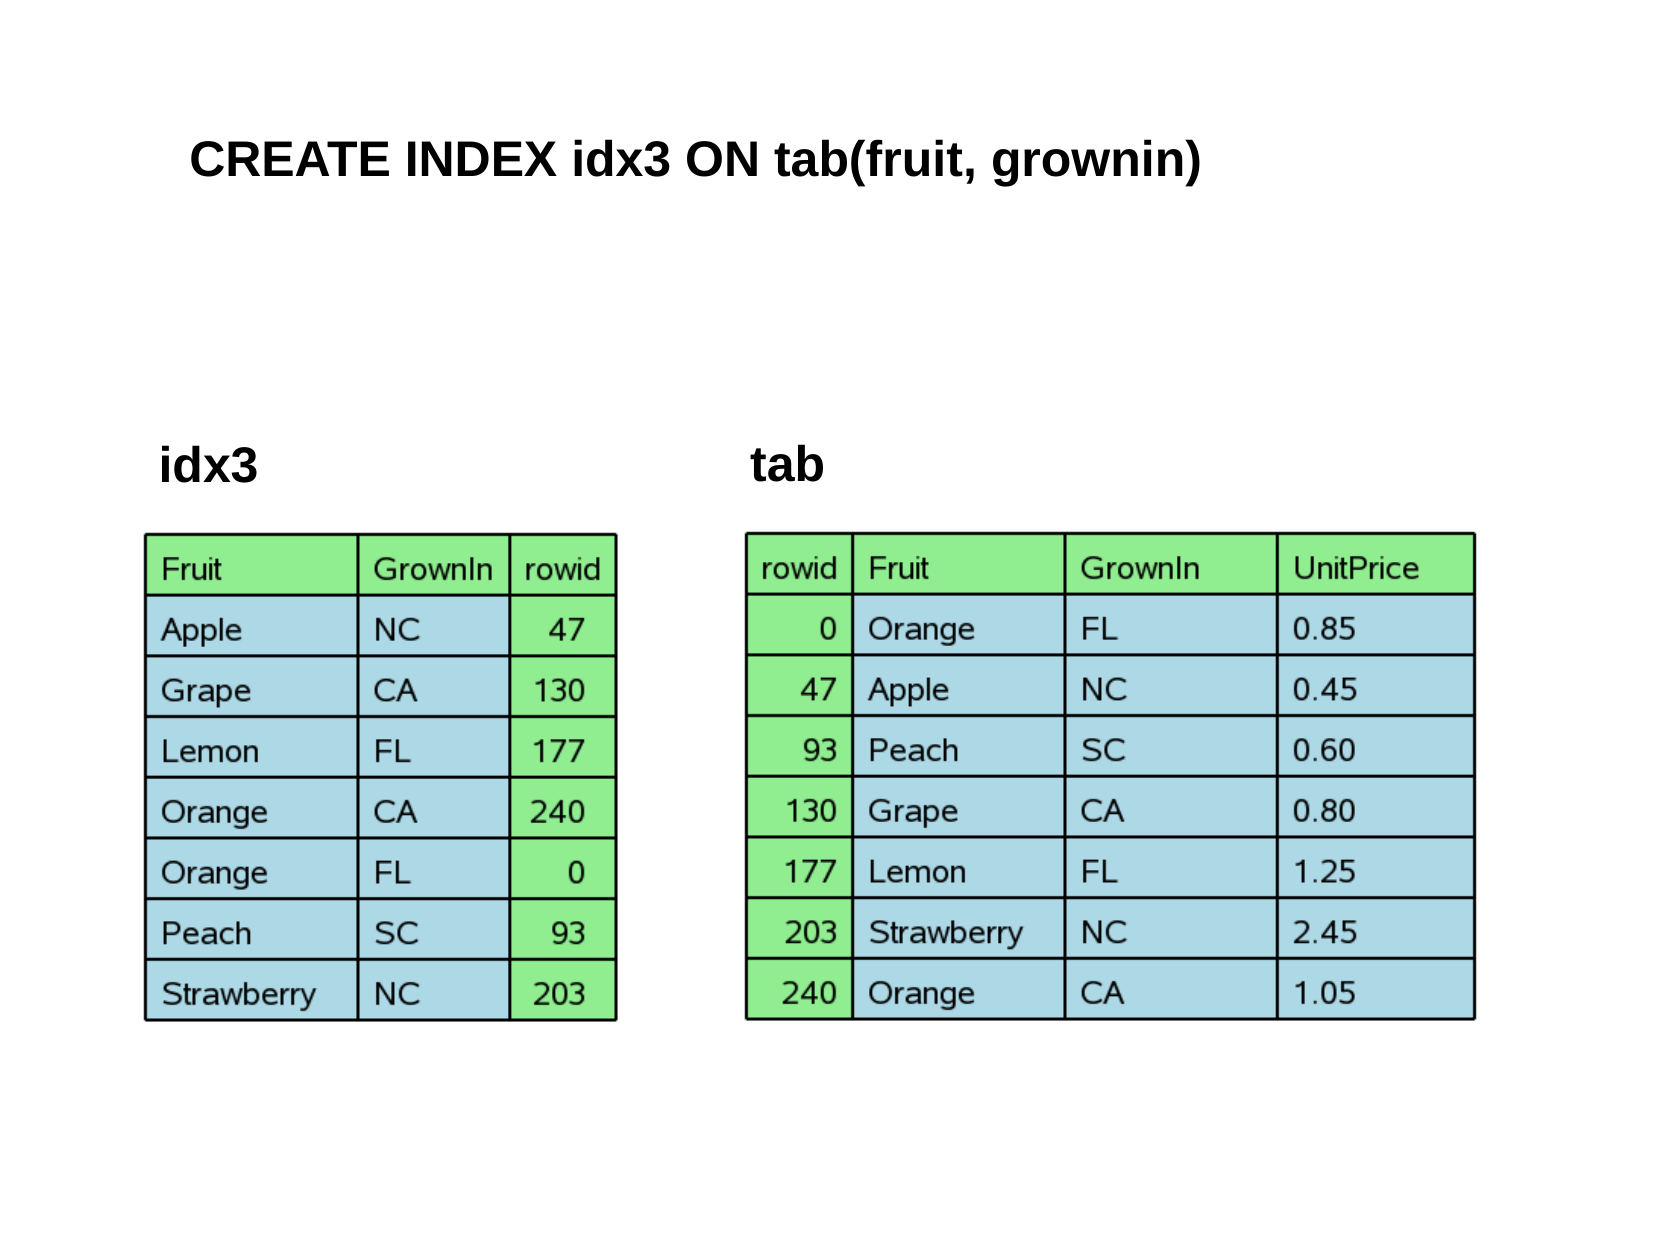

CREATE INDEX idx3 ON tab(fruit, grownin)
tab
idx3